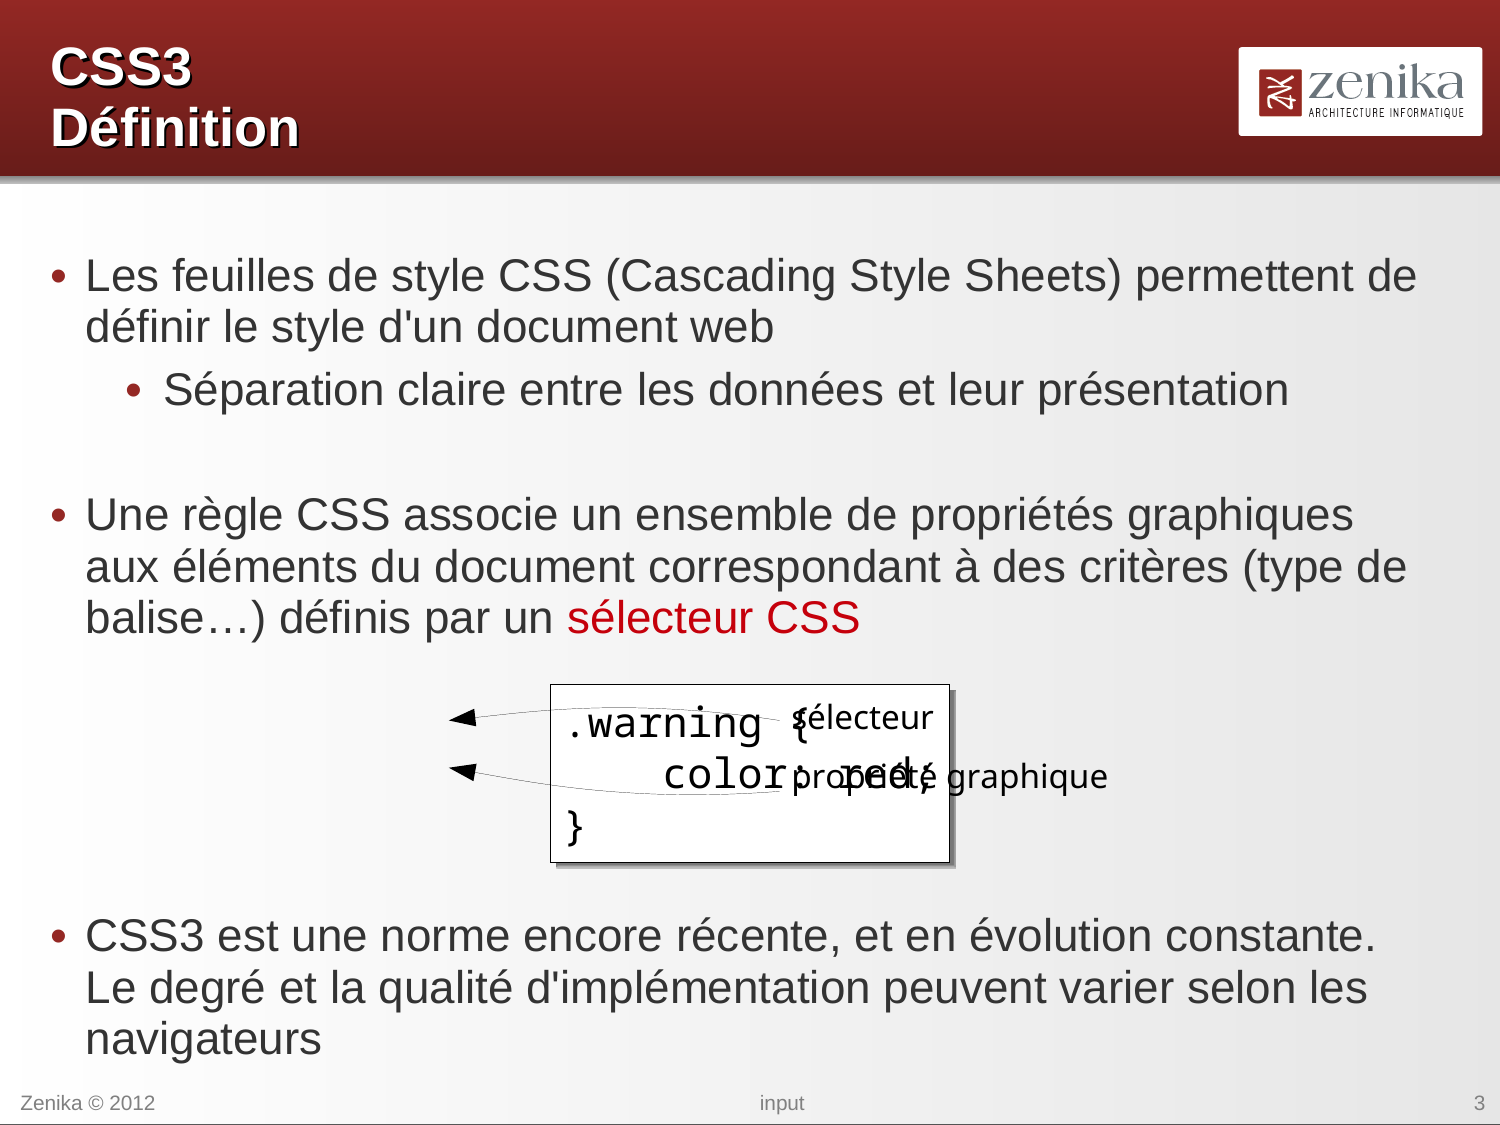

# CSS3 Définition
Les feuilles de style CSS (Cascading Style Sheets) permettent de définir le style d'un document web
Séparation claire entre les données et leur présentation
Une règle CSS associe un ensemble de propriétés graphiques aux éléments du document correspondant à des critères (type de balise…) définis par un sélecteur CSS
CSS3 est une norme encore récente, et en évolution constante. Le degré et la qualité d'implémentation peuvent varier selon les navigateurs
.warning {
 color: red;
}
sélecteur
propriété graphique